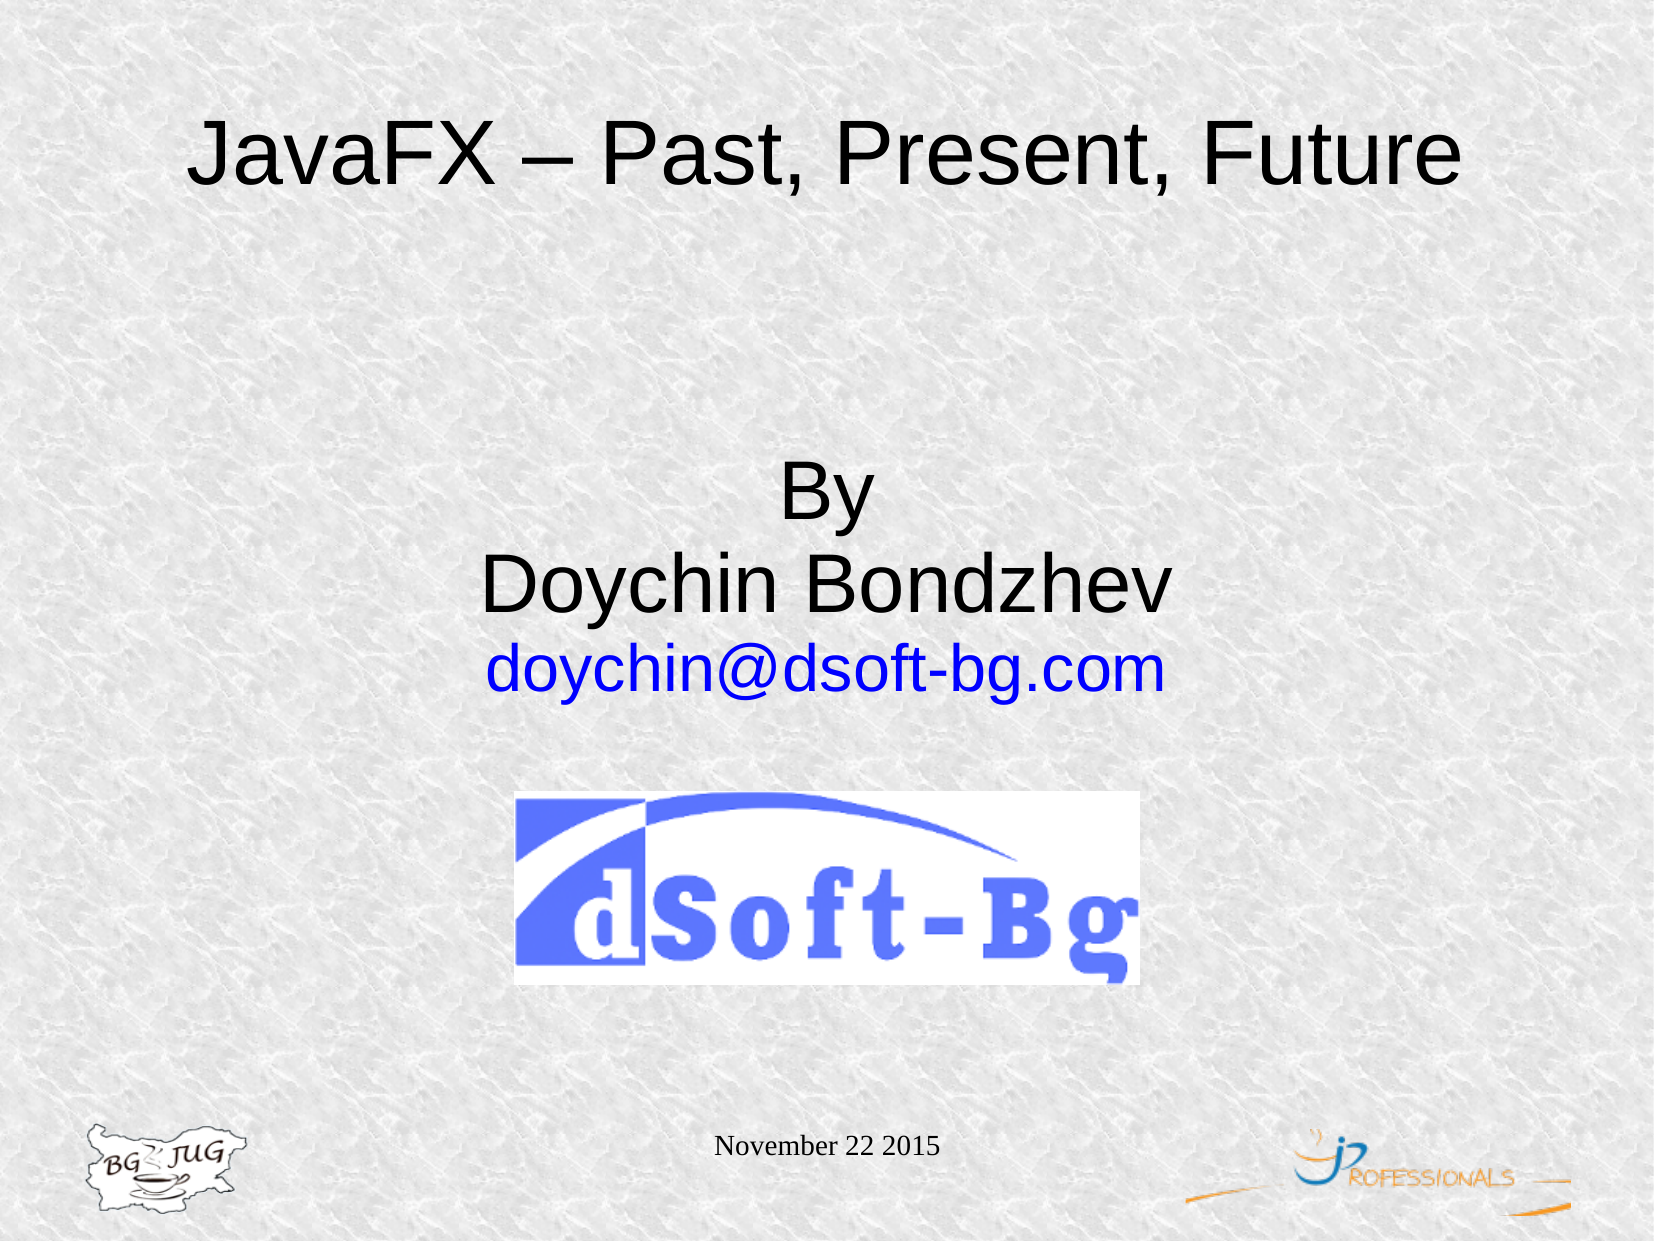

# JavaFX – Past, Present, Future
By
Doychin Bondzhev
doychin@dsoft-bg.com